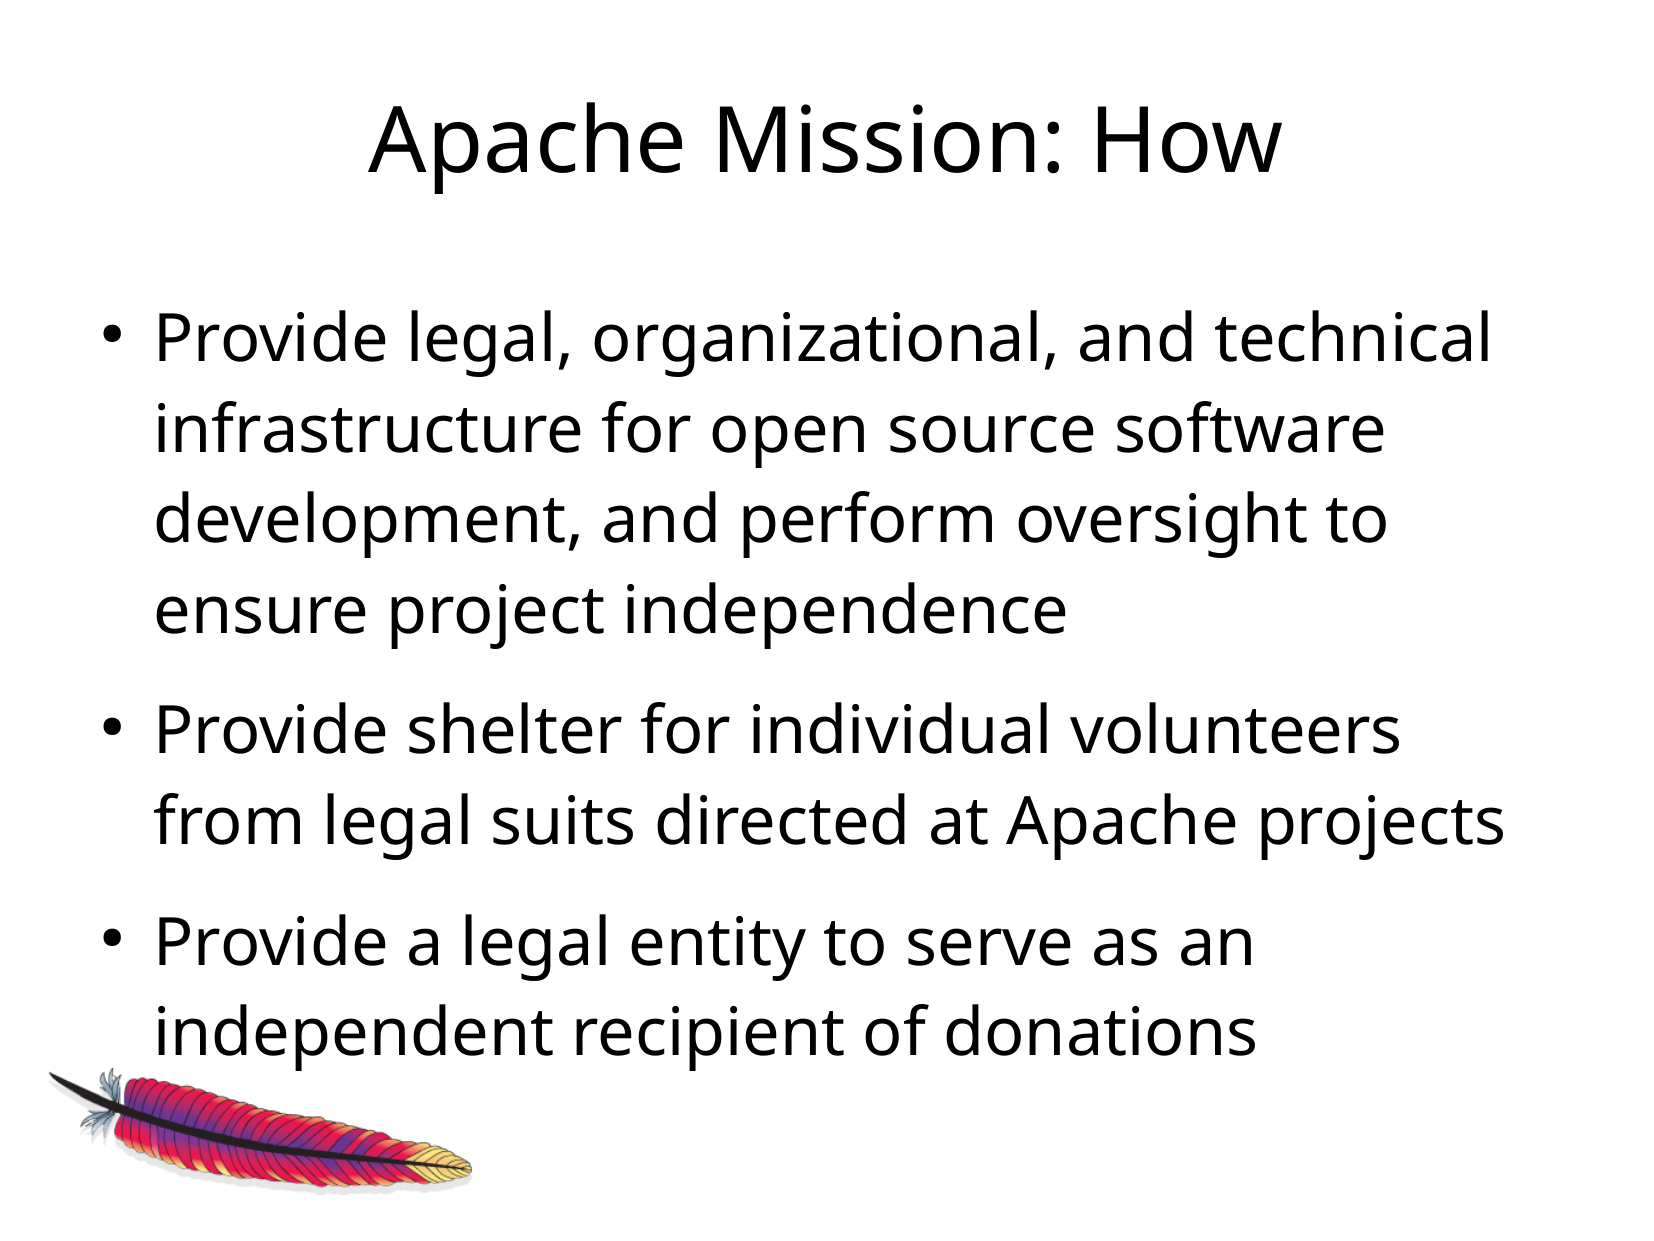

# Apache Mission: How
Provide legal, organizational, and technical infrastructure for open source software development, and perform oversight to ensure project independence
Provide shelter for individual volunteers from legal suits directed at Apache projects
Provide a legal entity to serve as an independent recipient of donations